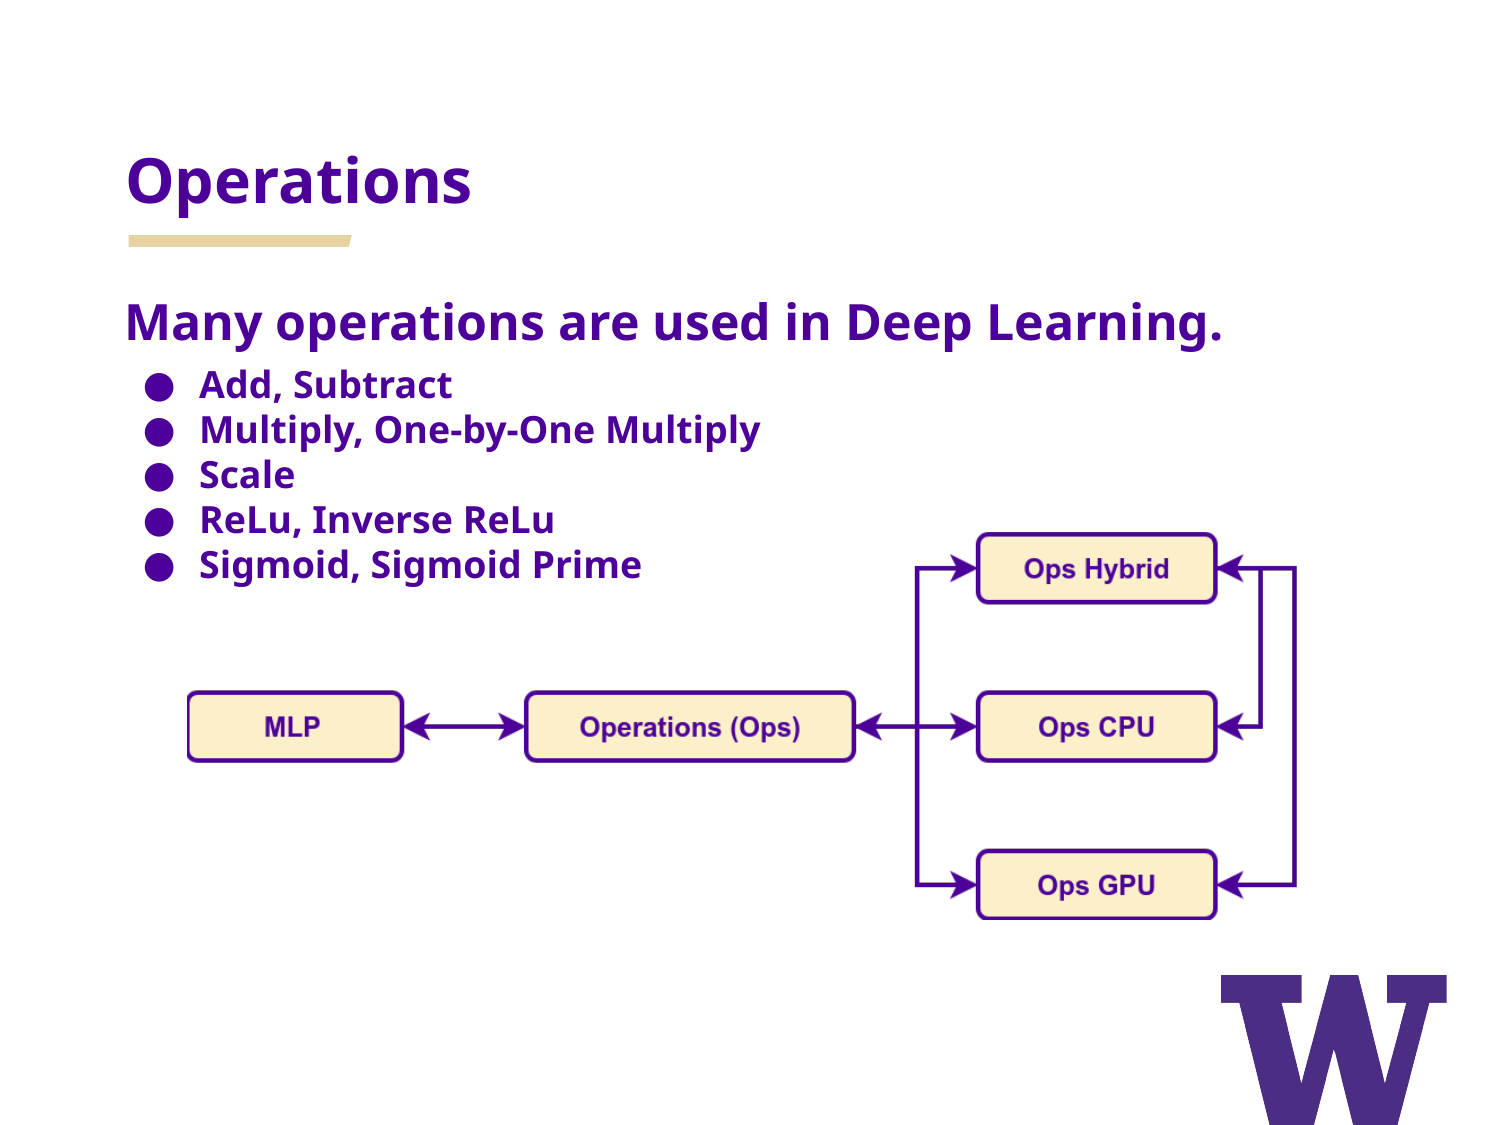

# Operations
Many operations are used in Deep Learning.
Add, Subtract
Multiply, One-by-One Multiply
Scale
ReLu, Inverse ReLu
Sigmoid, Sigmoid Prime